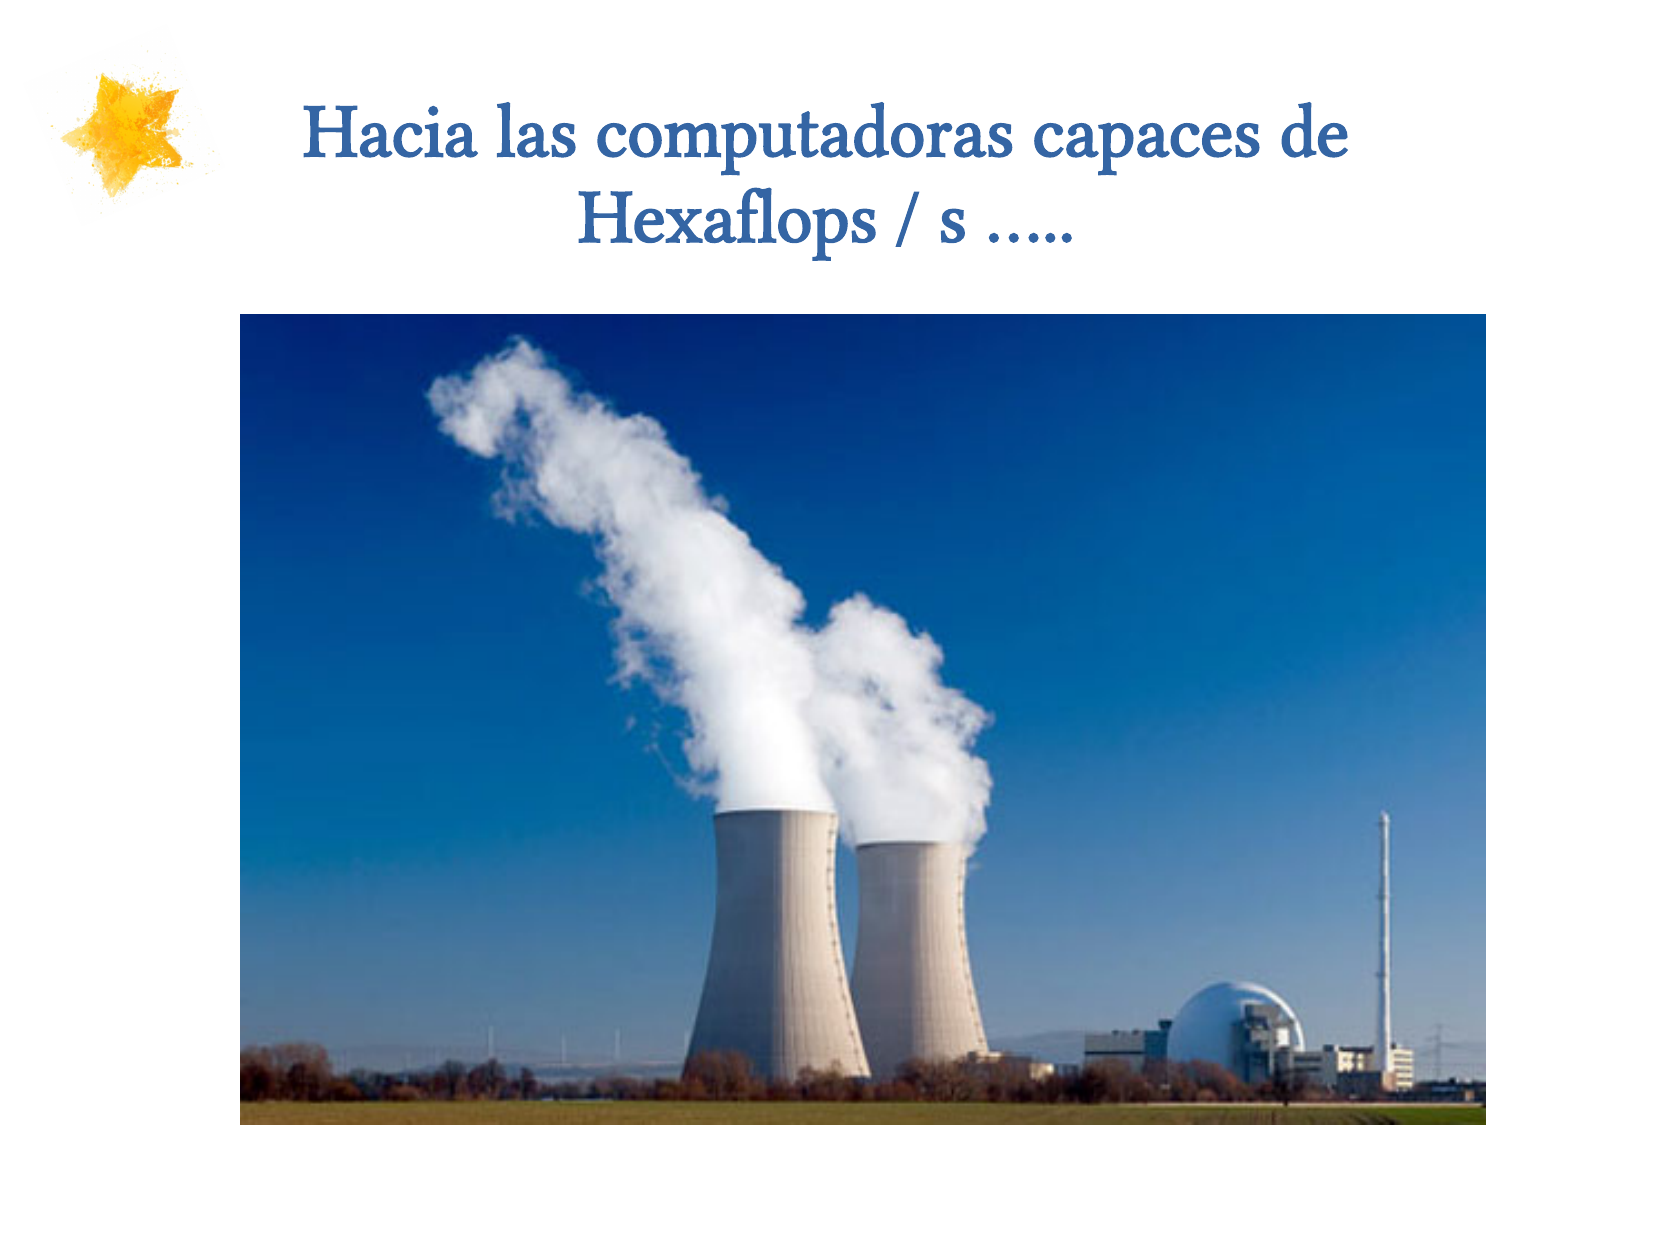

#
Hacia las computadoras capaces de Hexaflops / s …..